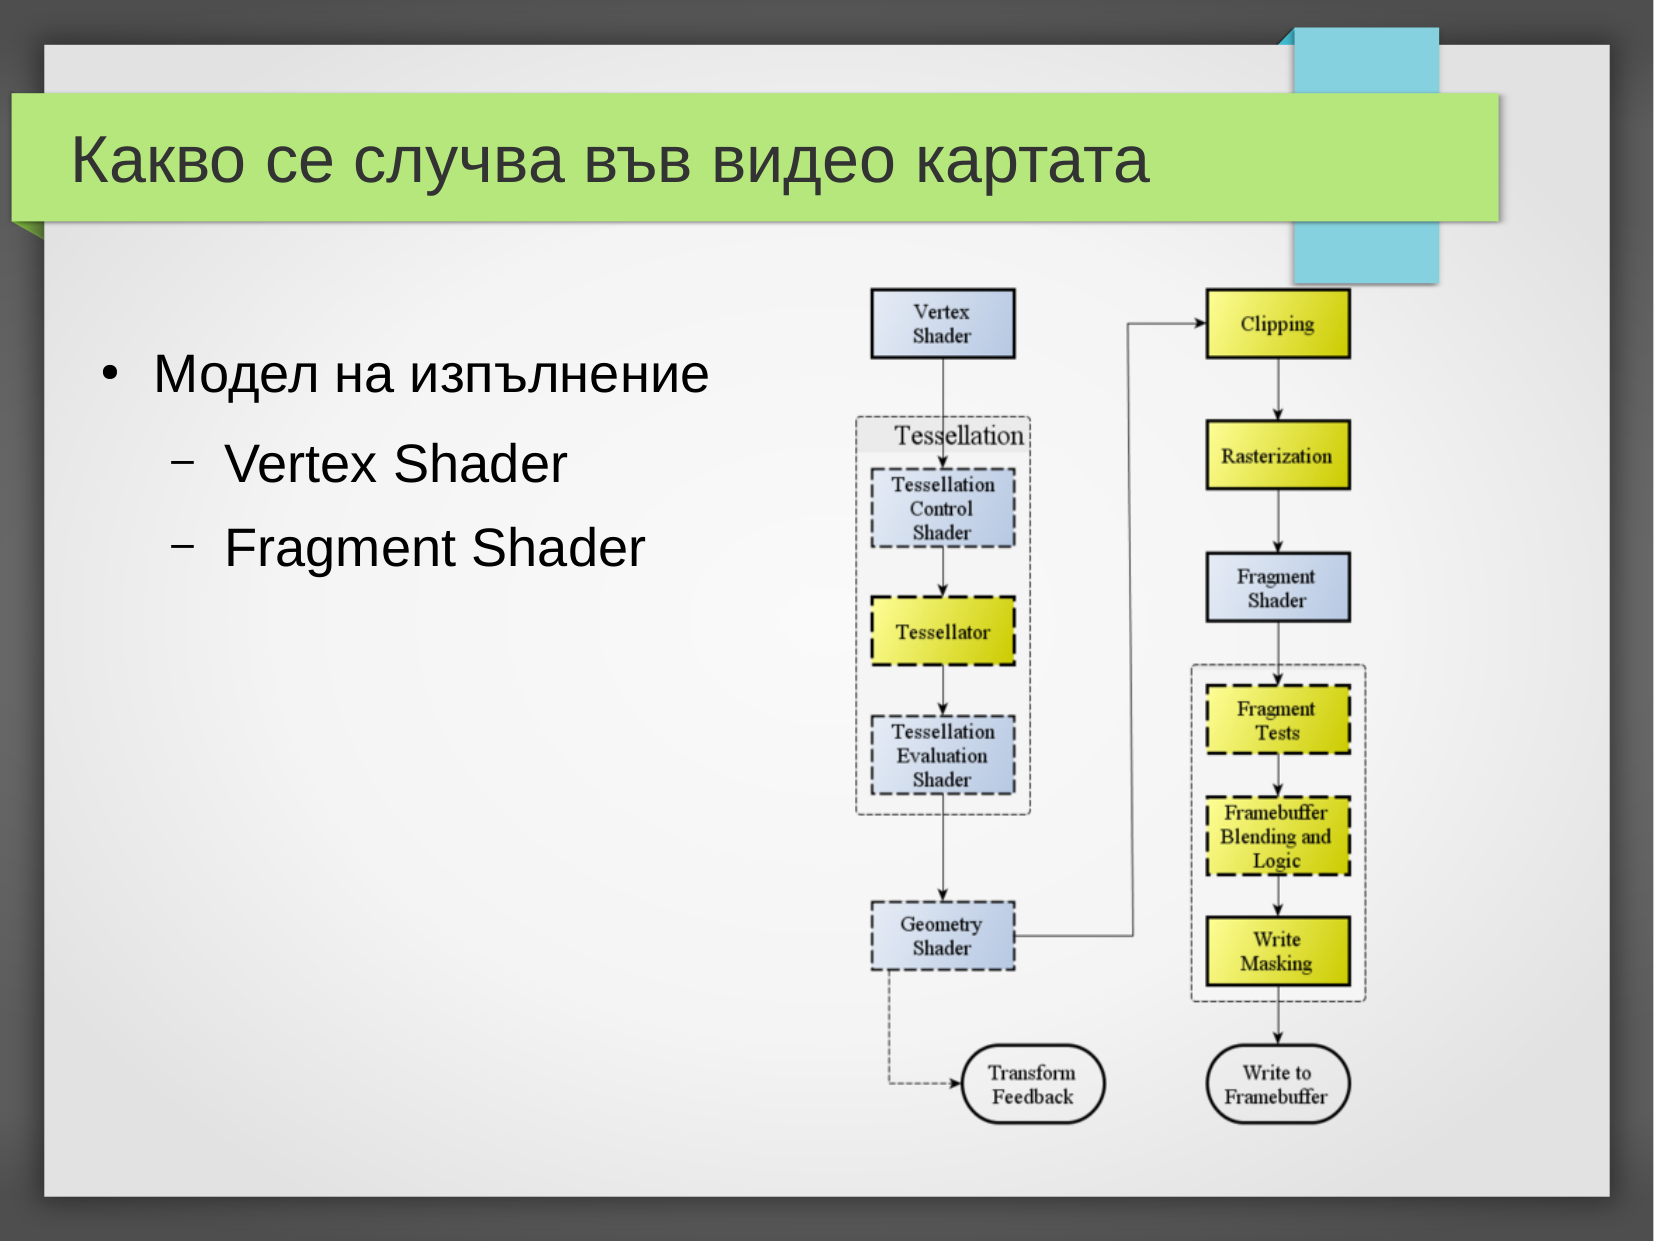

# Какво се случва във видео картата
Модел на изпълнение
Vertex Shader
Fragment Shader